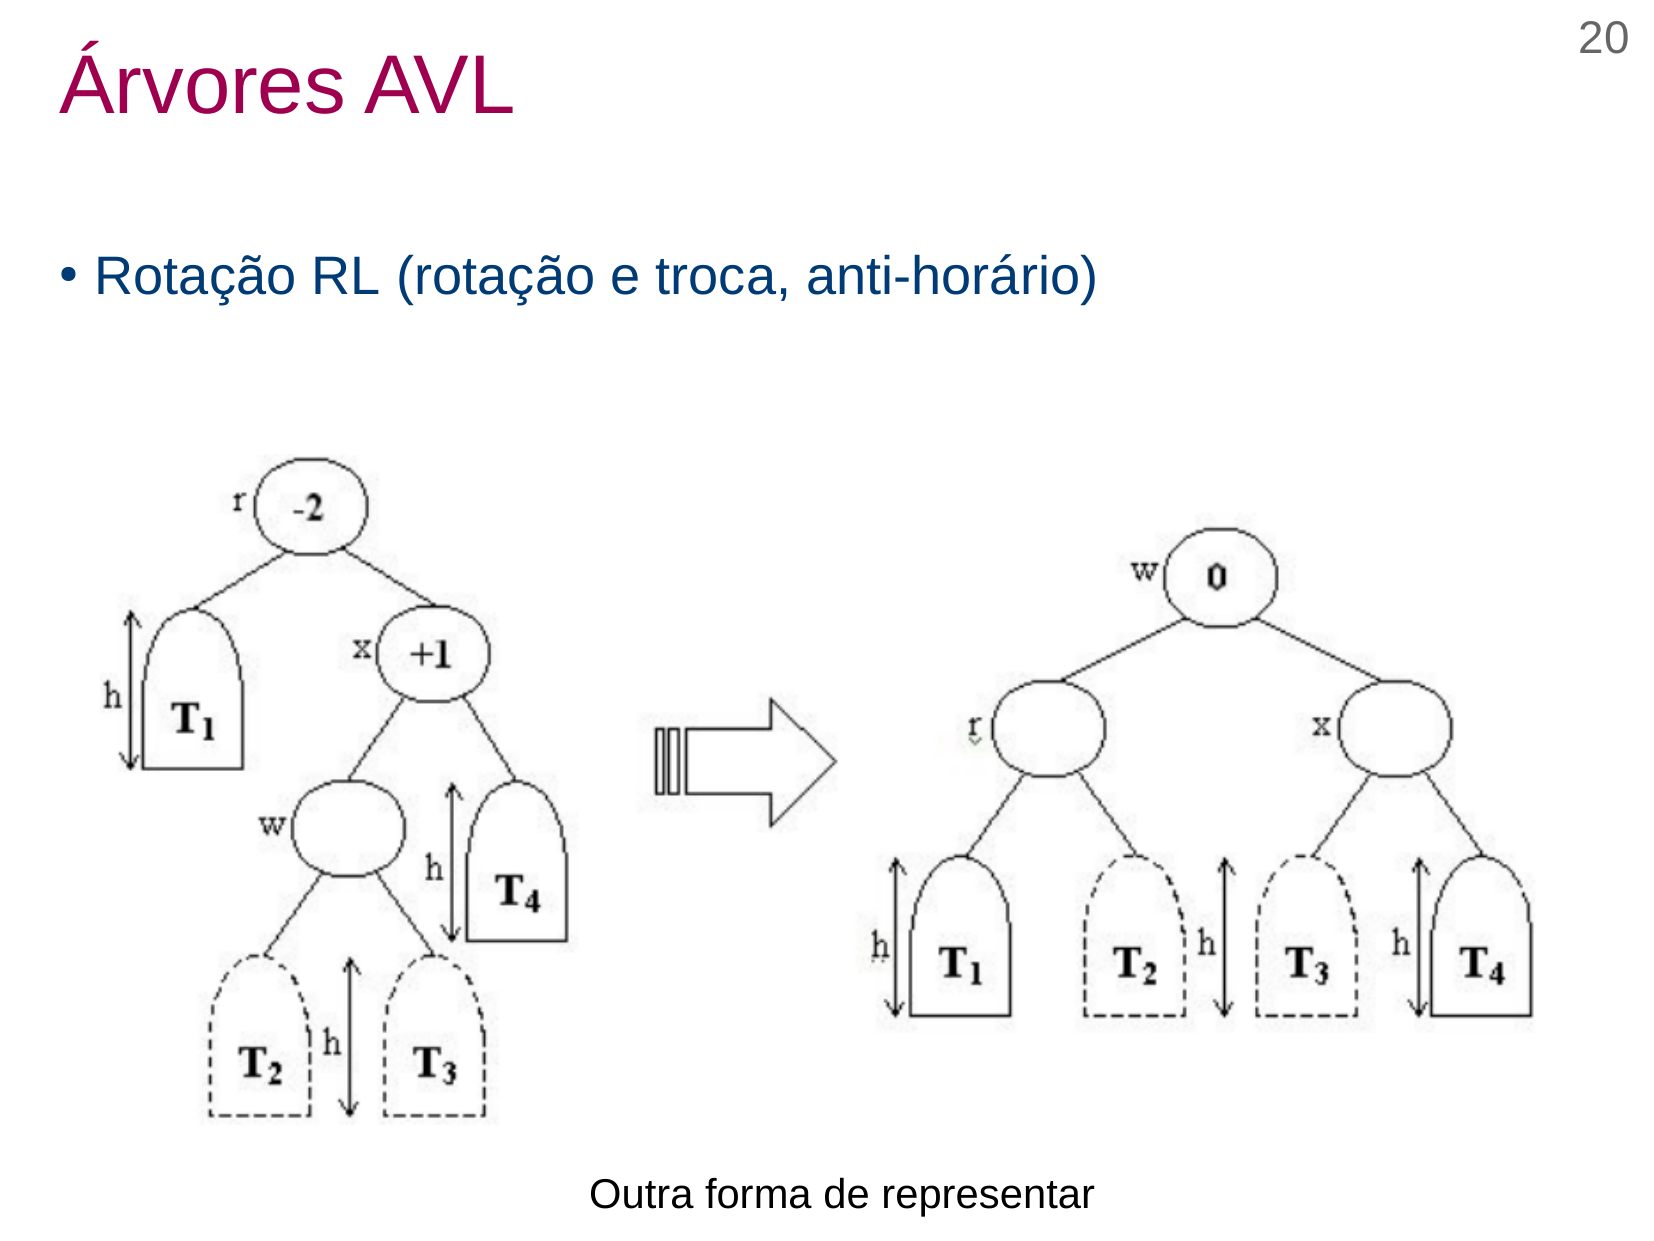

20
# Árvores AVL
Rotação RL (rotação e troca, anti-horário)
Outra forma de representar